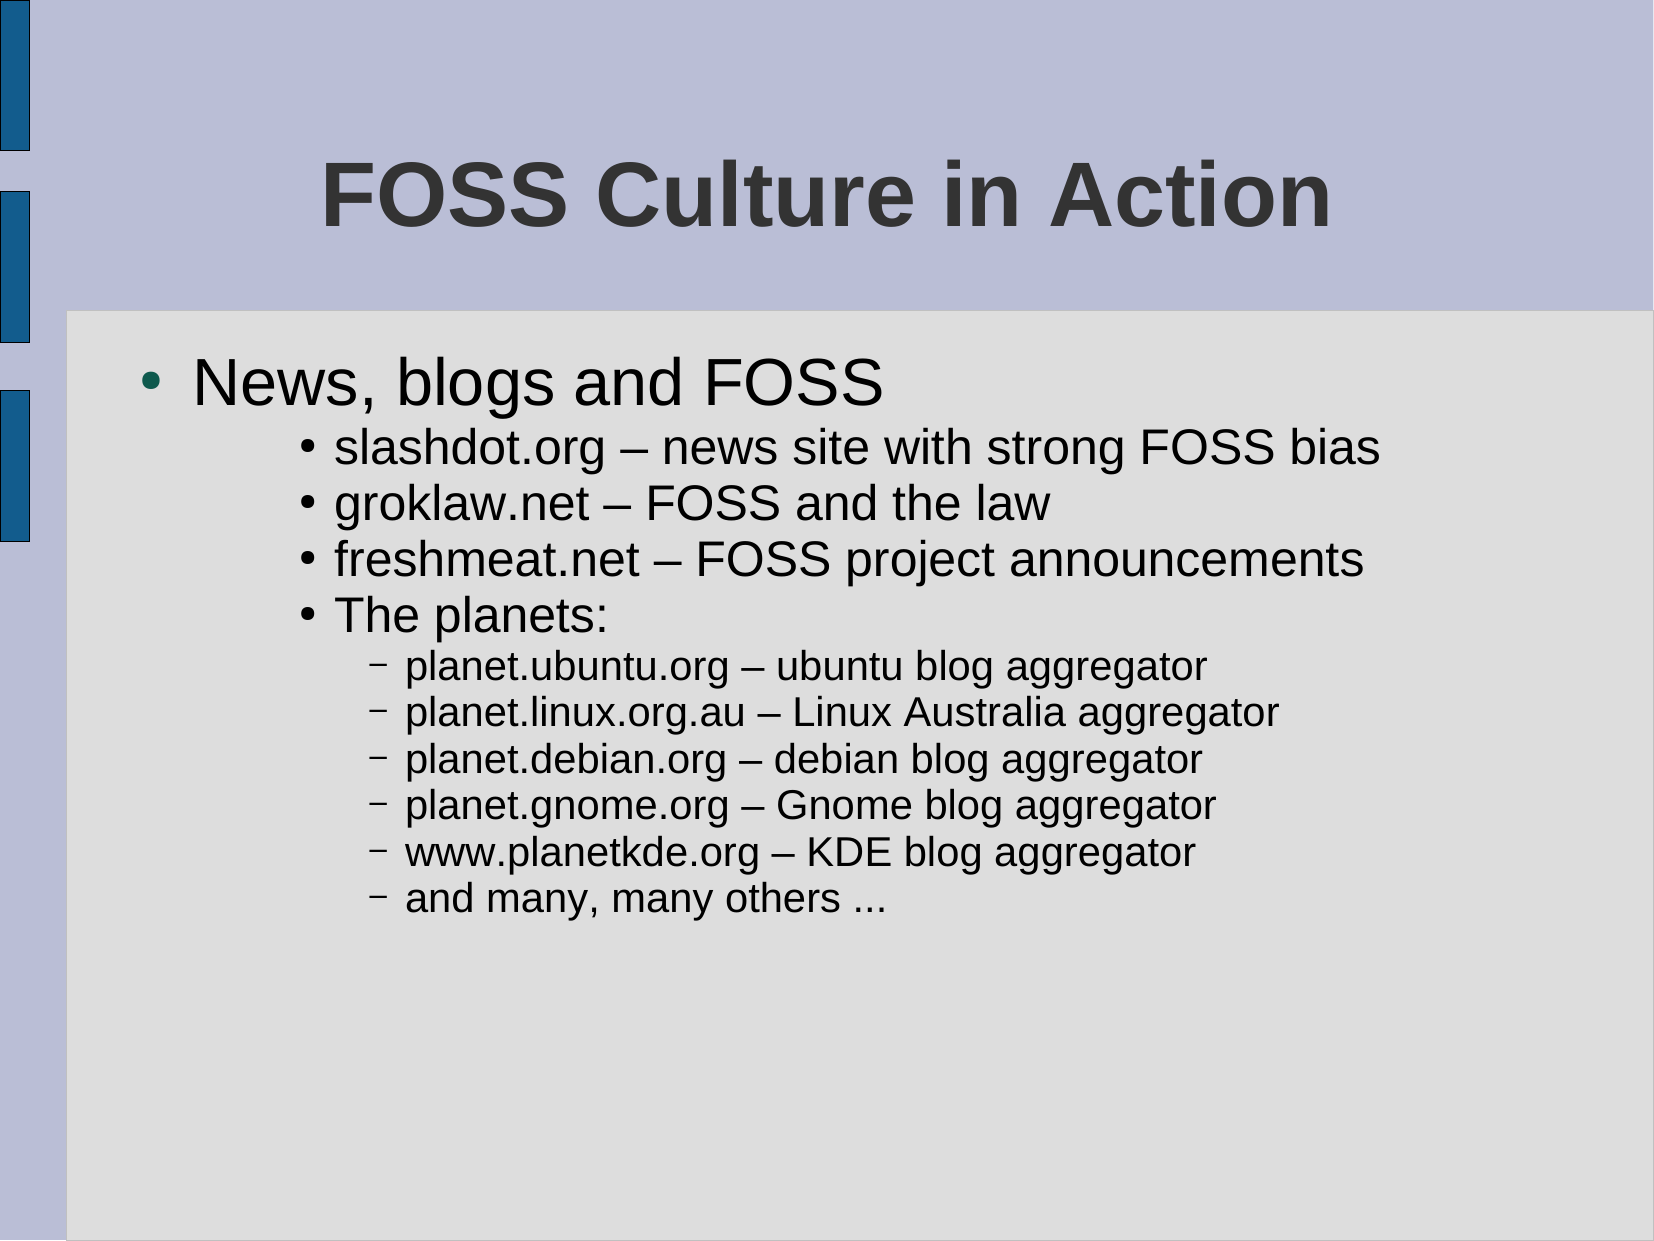

# FOSS Culture in Action
News, blogs and FOSS
slashdot.org – news site with strong FOSS bias
groklaw.net – FOSS and the law
freshmeat.net – FOSS project announcements
The planets:
planet.ubuntu.org – ubuntu blog aggregator
planet.linux.org.au – Linux Australia aggregator
planet.debian.org – debian blog aggregator
planet.gnome.org – Gnome blog aggregator
www.planetkde.org – KDE blog aggregator
and many, many others ...